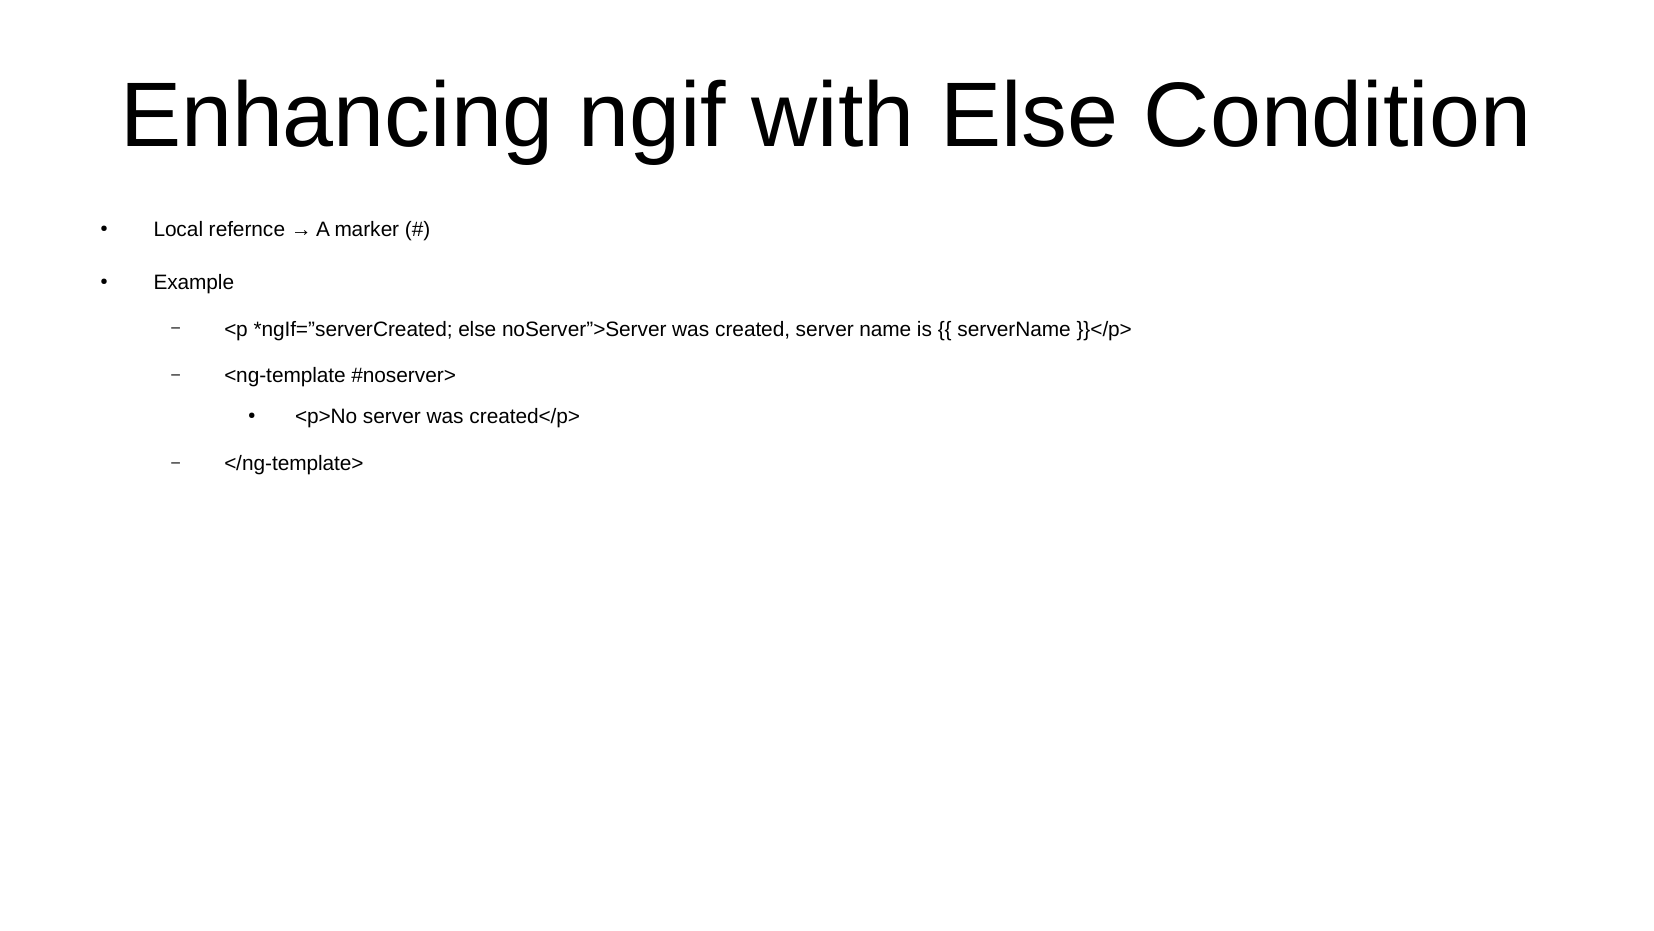

# Enhancing ngif with Else Condition
Local refernce → A marker (#)
Example
<p *ngIf=”serverCreated; else noServer”>Server was created, server name is {{ serverName }}</p>
<ng-template #noserver>
<p>No server was created</p>
</ng-template>